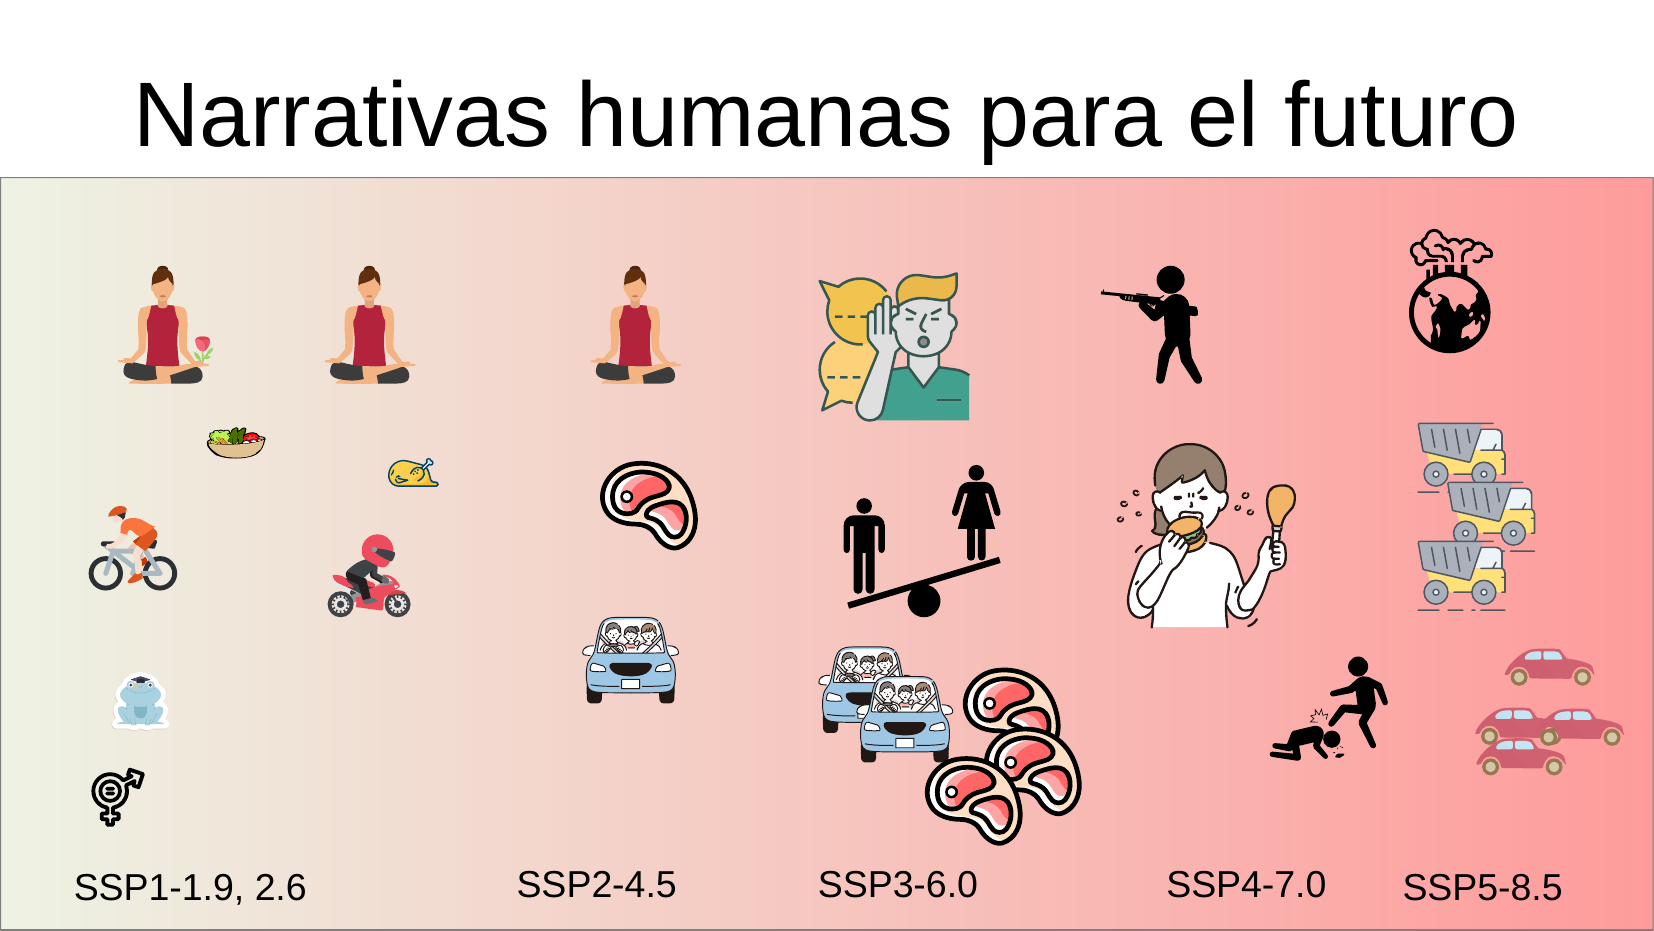

# Narrativas humanas para el futuro
SSP2-4.5
SSP3-6.0
SSP4-7.0
SSP1-1.9, 2.6
SSP5-8.5